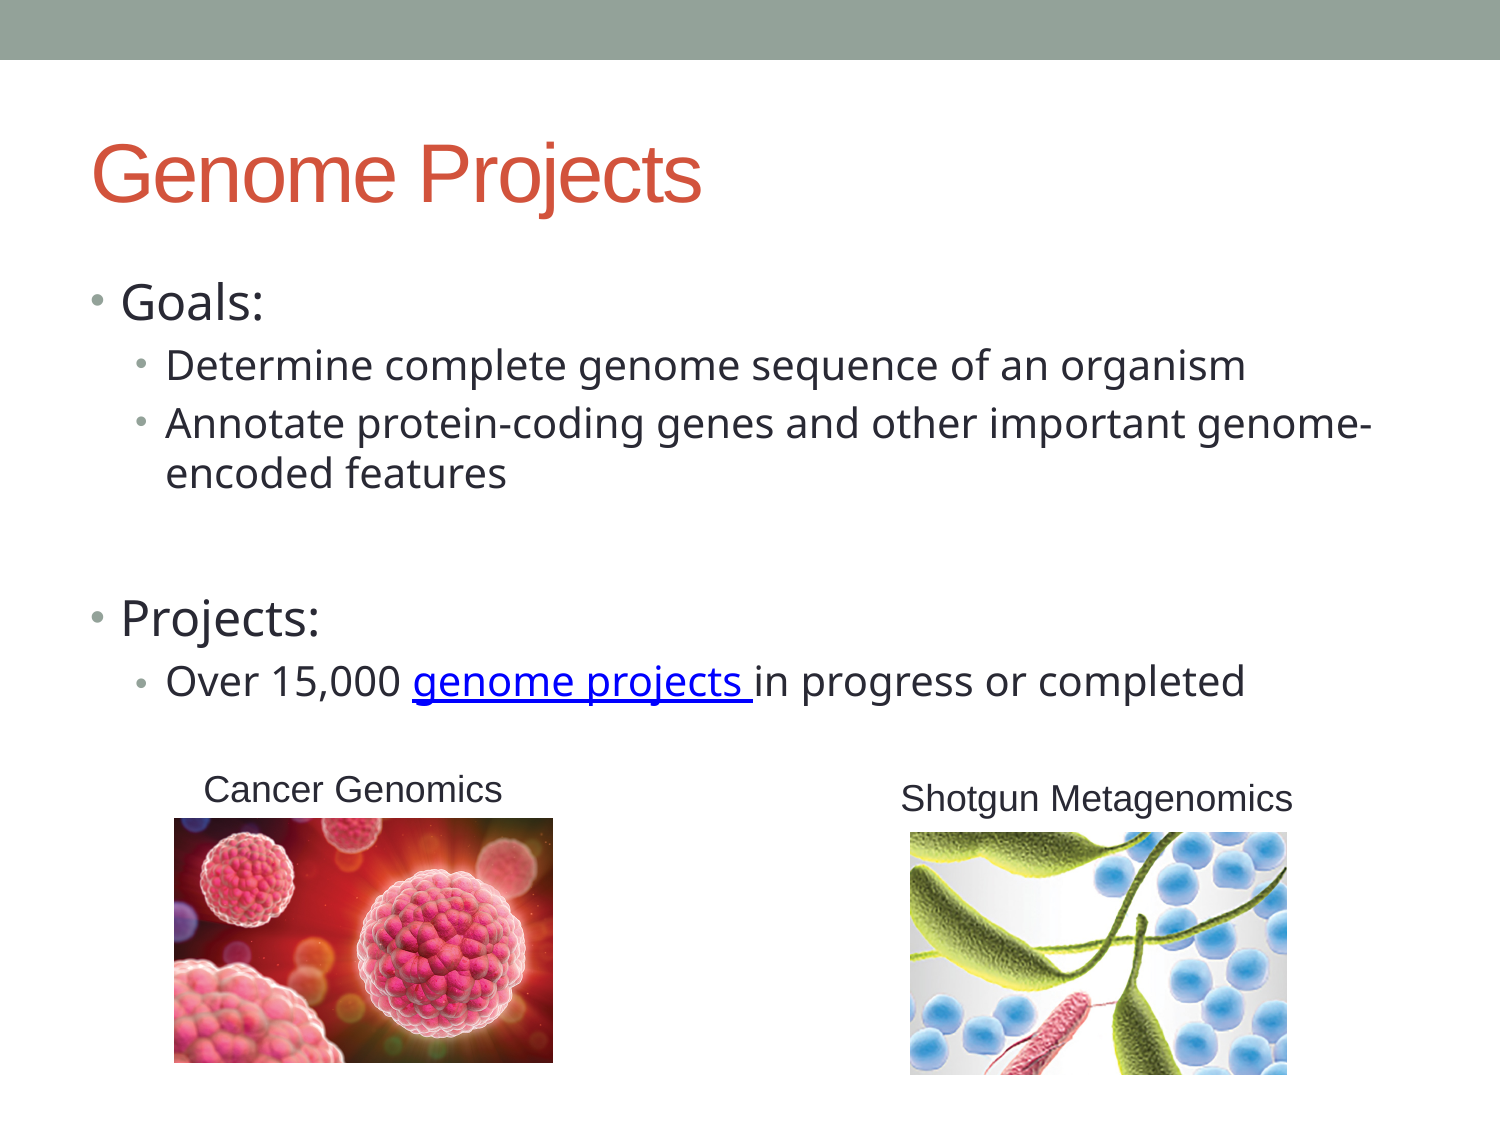

# Genome Projects
Goals:
Determine complete genome sequence of an organism
Annotate protein-coding genes and other important genome-encoded features
Projects:
Over 15,000 genome projects in progress or completed
Cancer Genomics
Shotgun Metagenomics